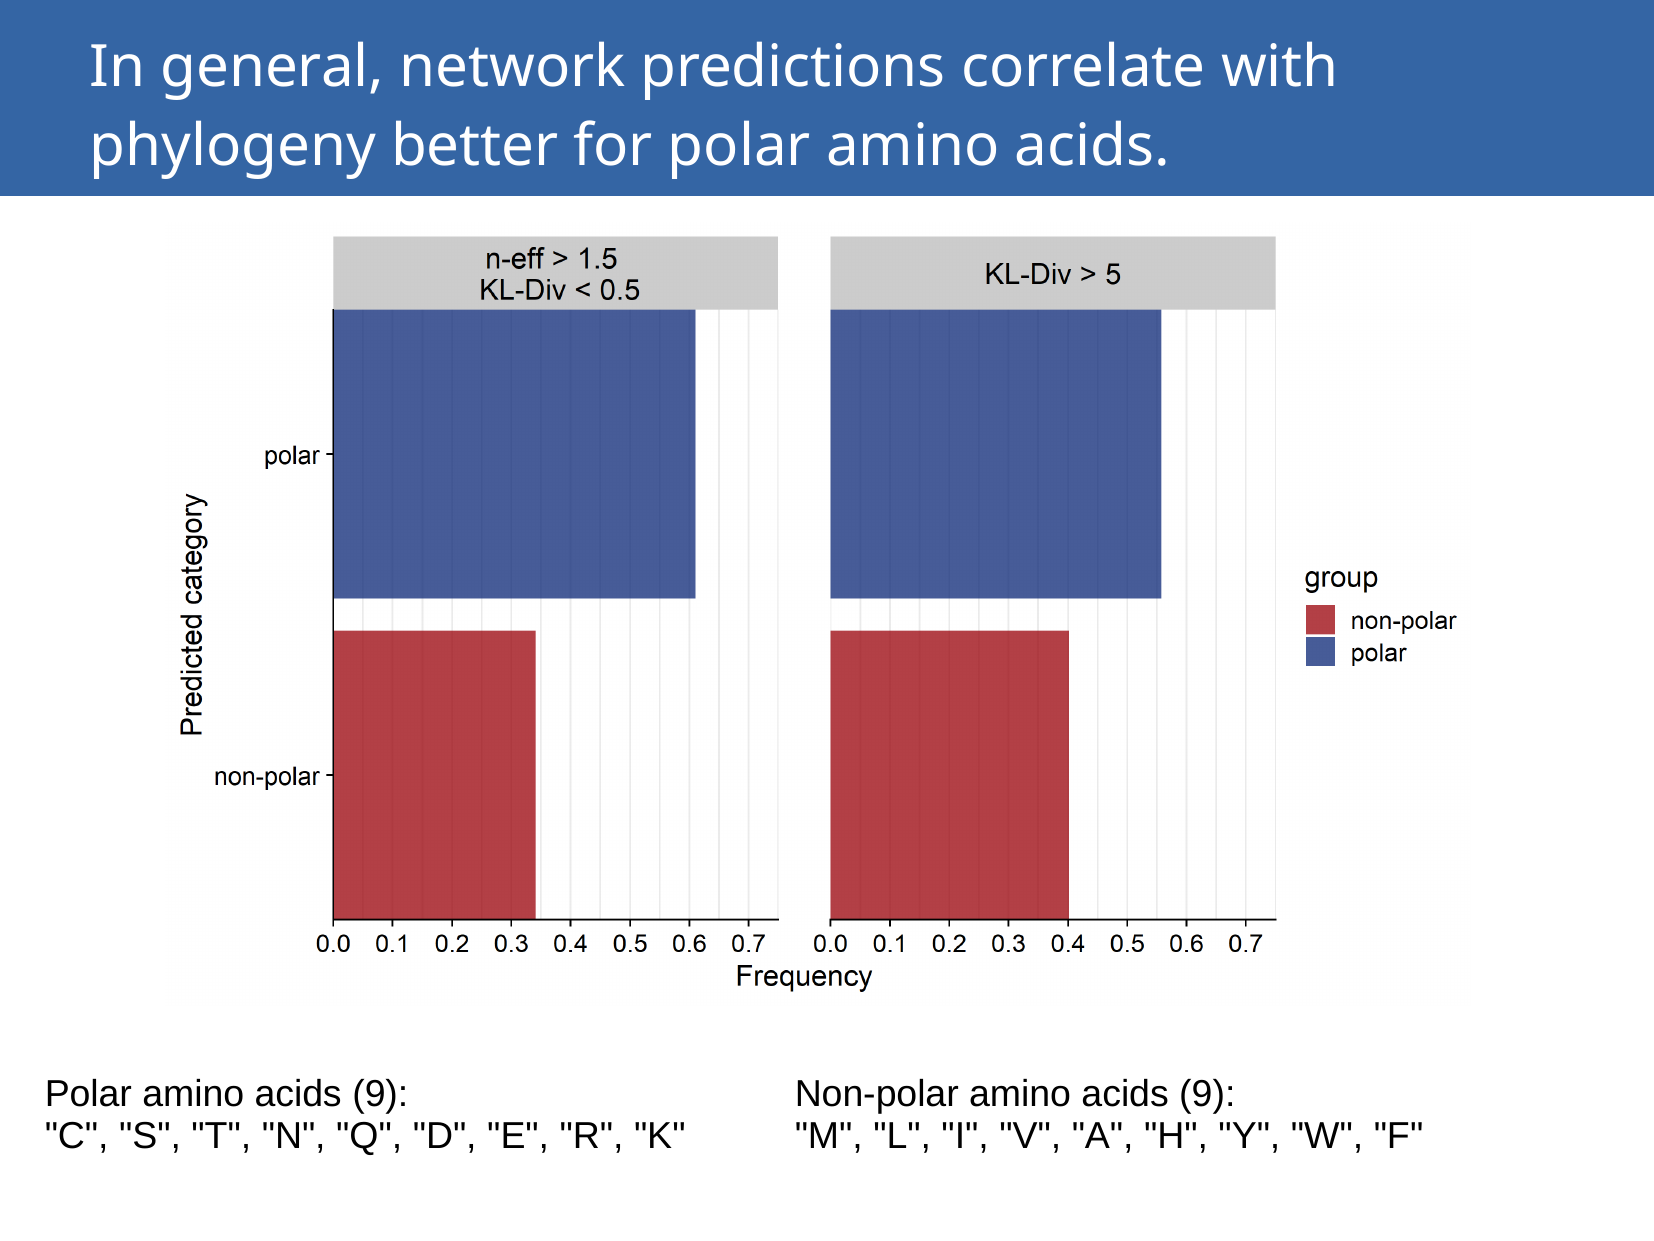

In general, network predictions correlate with phylogeny better for polar amino acids.
Polar amino acids (9):
"C", "S", "T", "N", "Q", "D", "E", "R", "K"
Non-polar amino acids (9):
"M", "L", "I", "V", "A", "H", "Y", "W", "F"